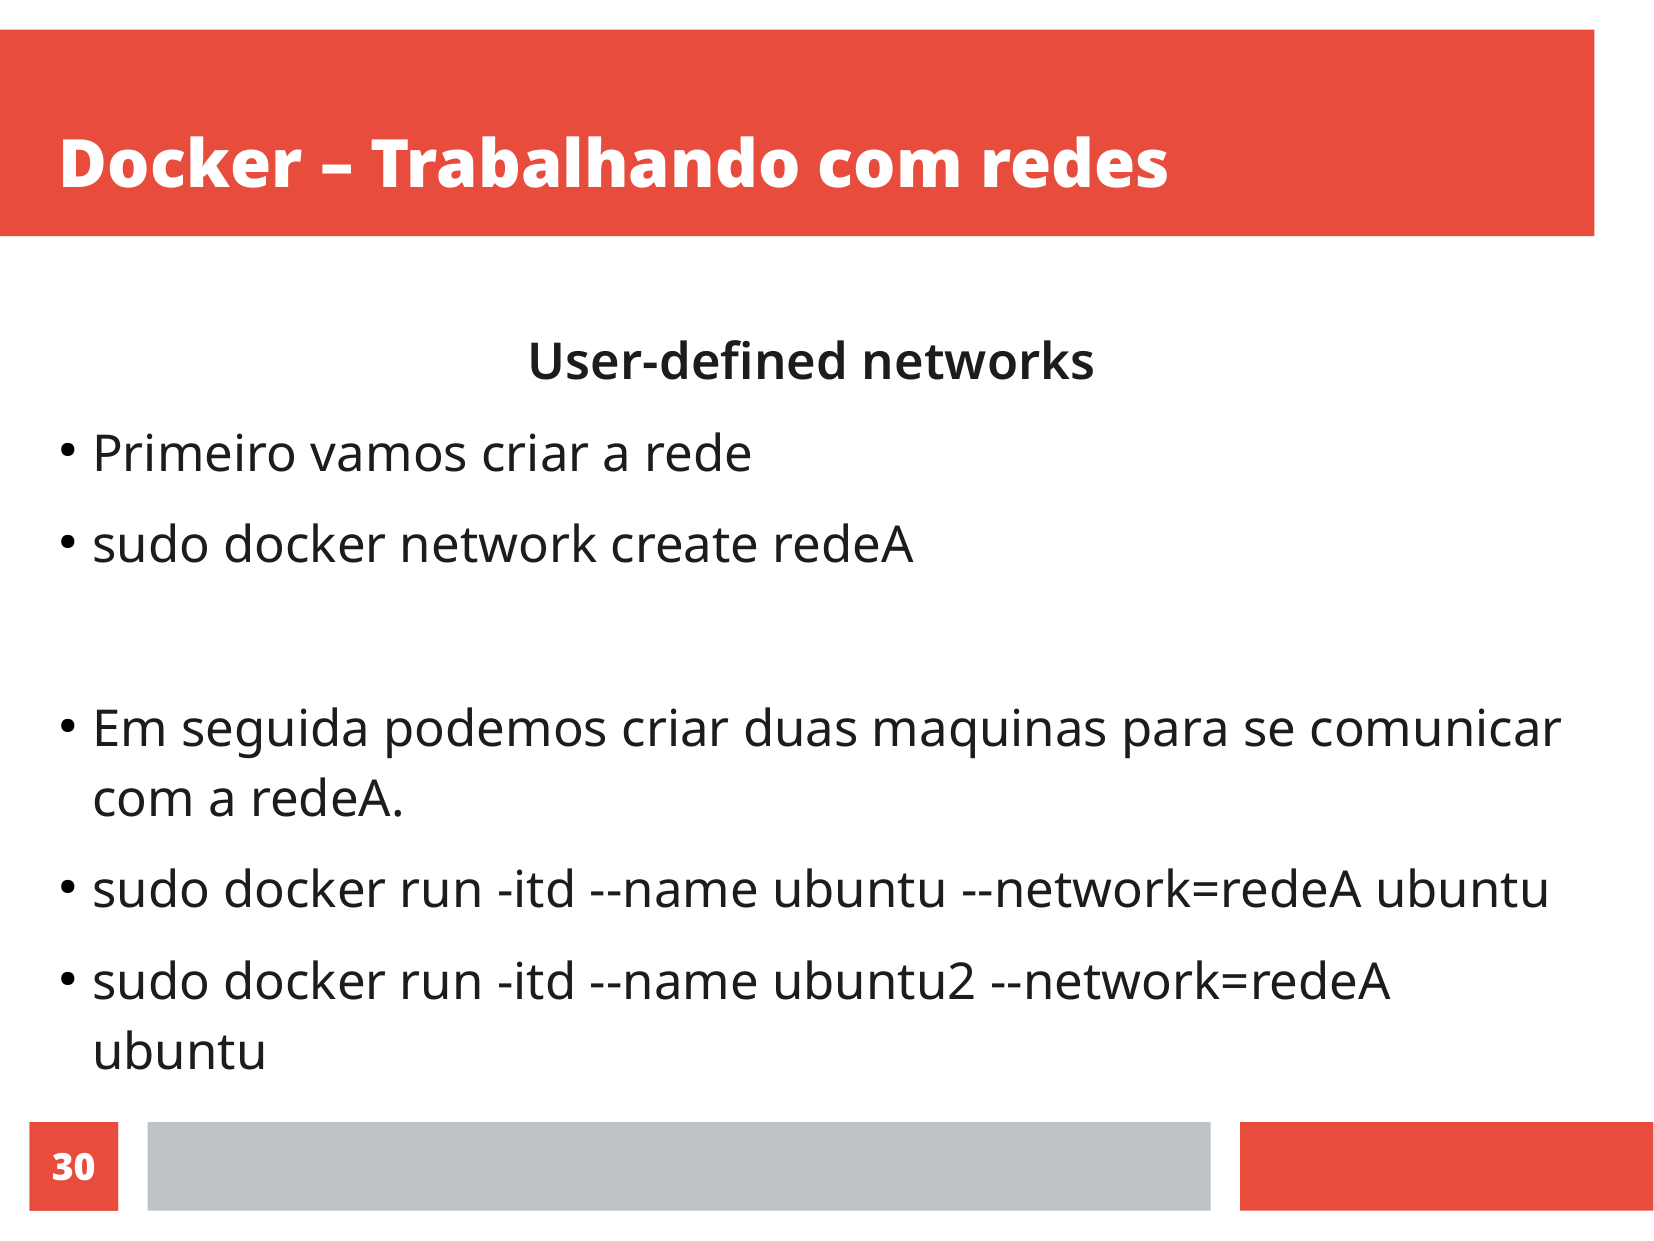

# Docker – Trabalhando com redes
User-defined networks
Primeiro vamos criar a rede
sudo docker network create redeA
Em seguida podemos criar duas maquinas para se comunicar com a redeA.
sudo docker run -itd --name ubuntu --network=redeA ubuntu
sudo docker run -itd --name ubuntu2 --network=redeA ubuntu
30